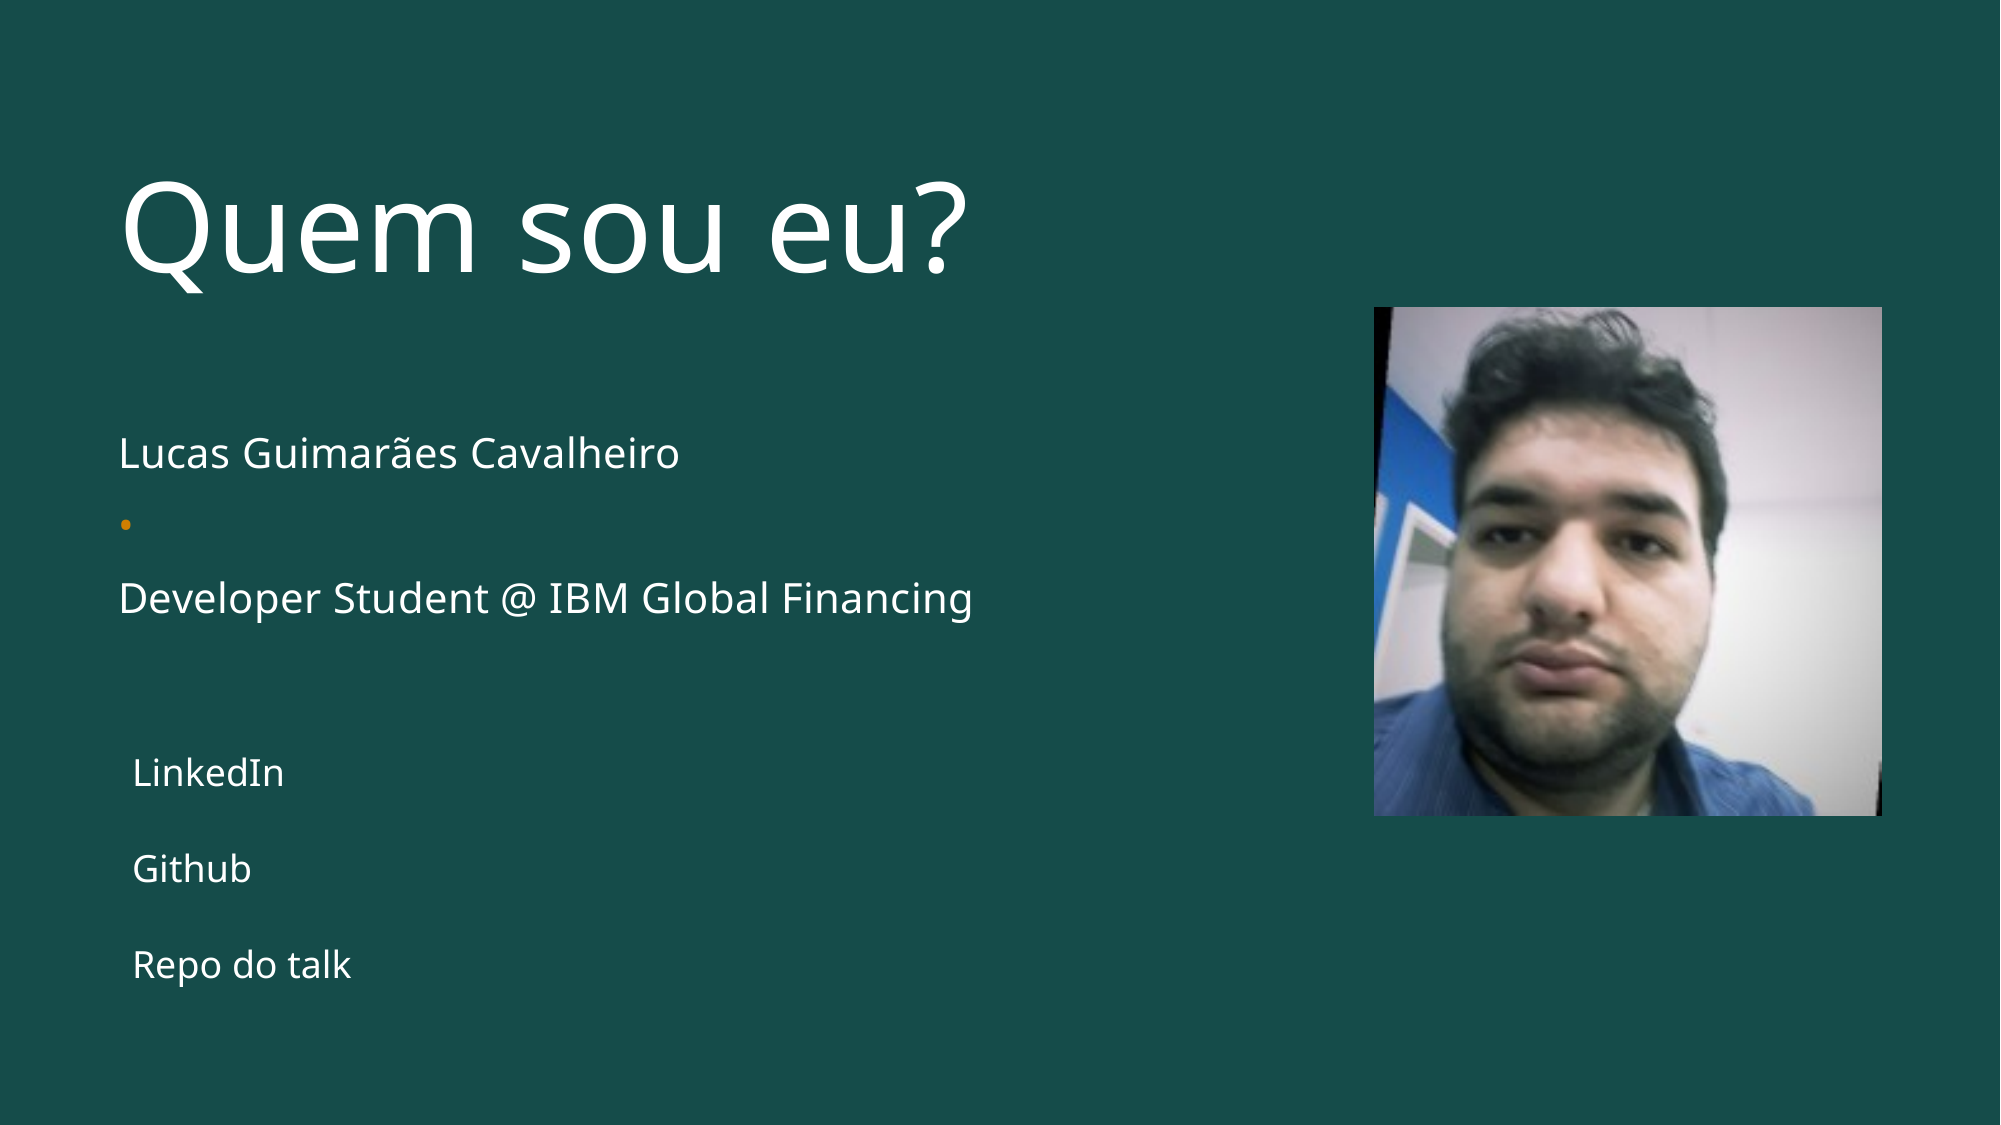

# Quem sou eu?
Lucas Guimarães Cavalheiro
Developer Student @ IBM Global Financing
LinkedIn
Github
Repo do talk